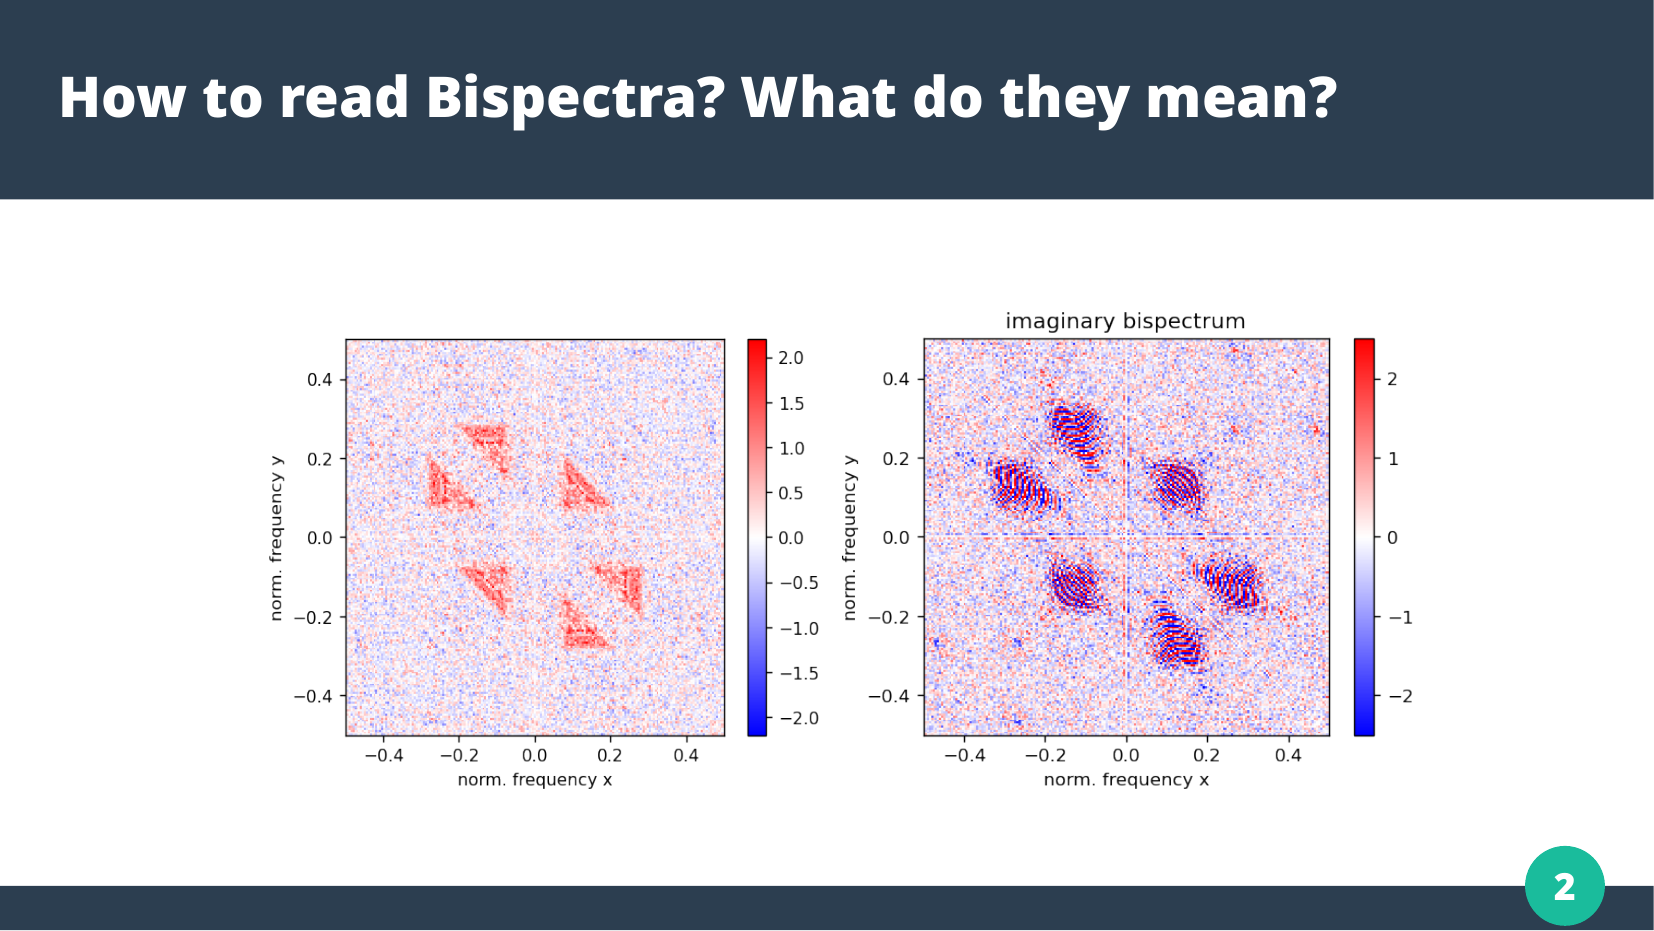

# How to read Bispectra? What do they mean?